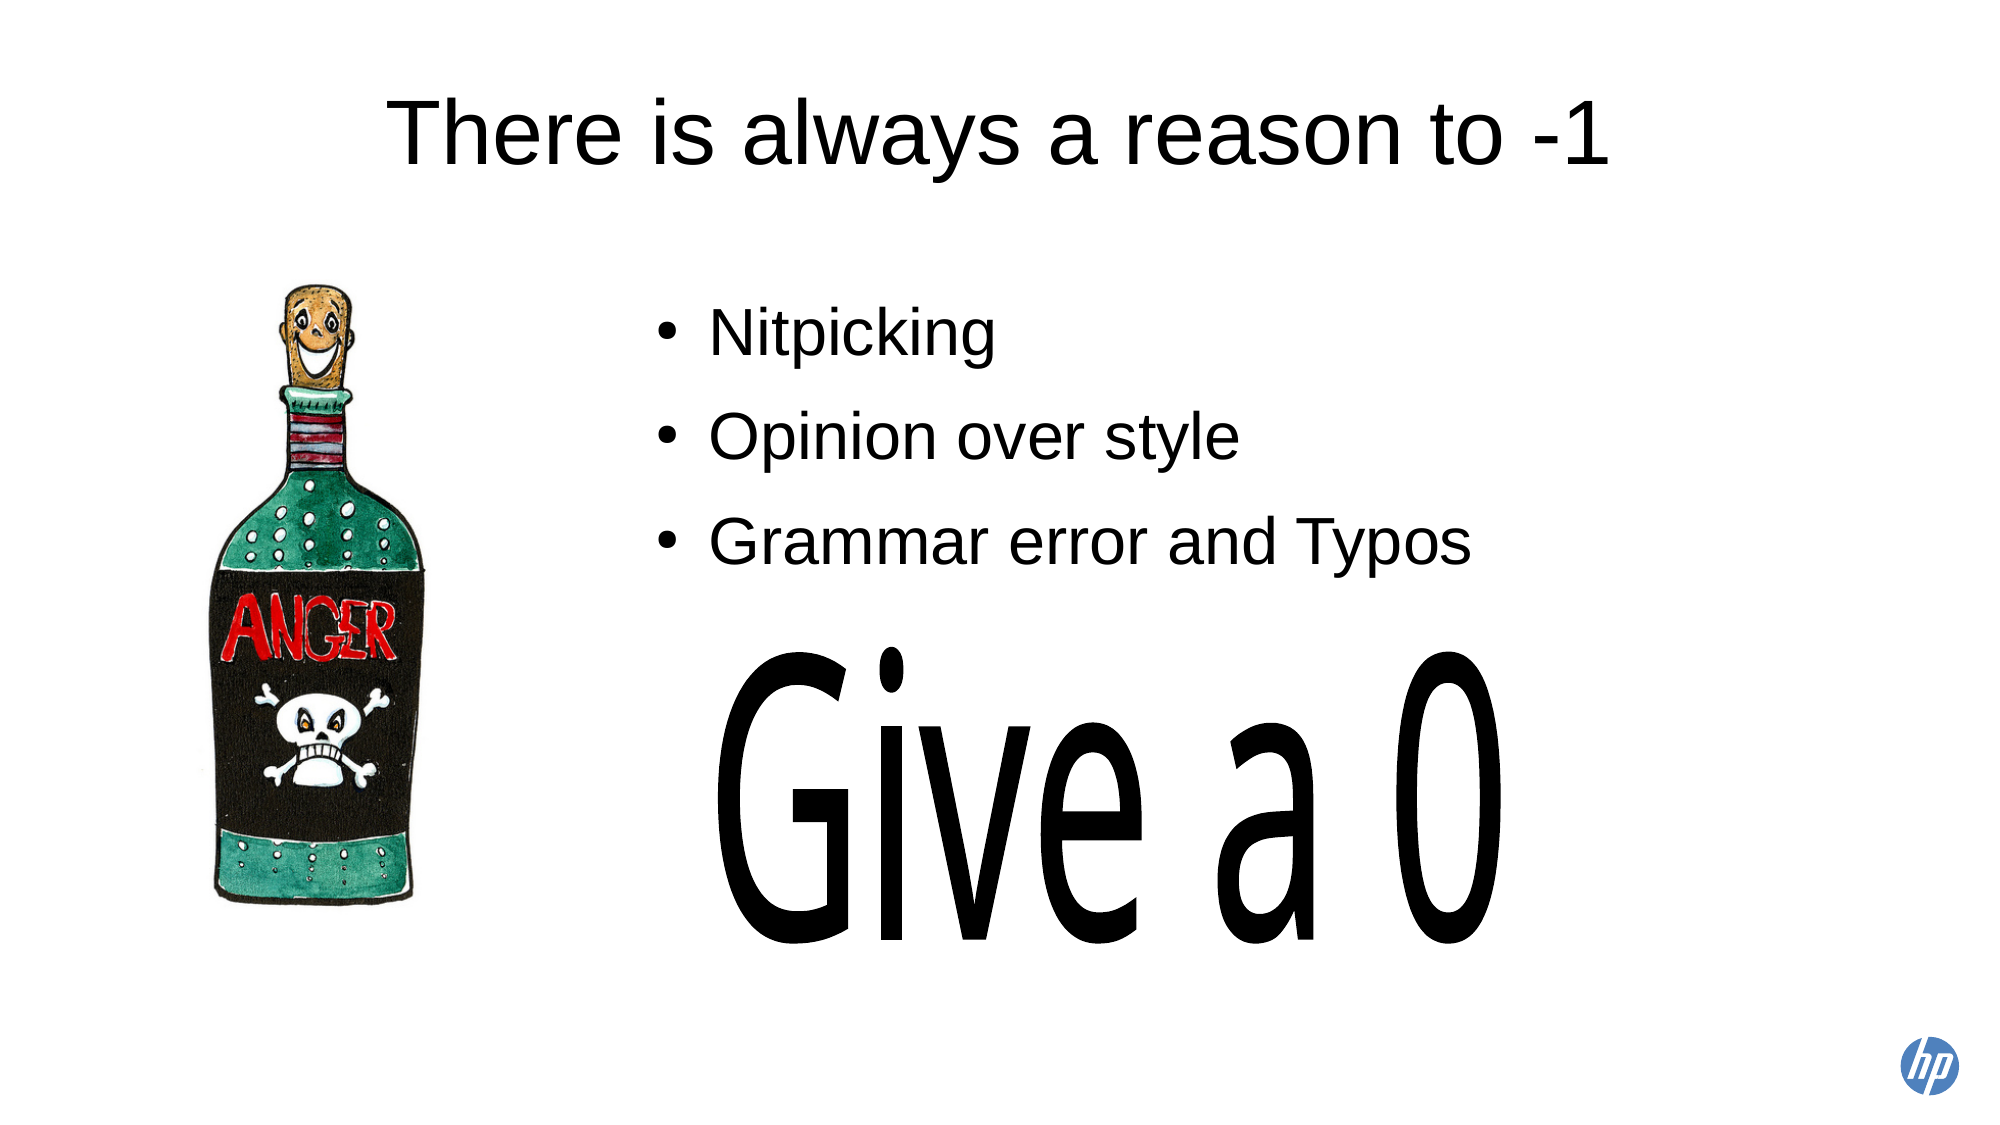

# There is always a reason to -1
Nitpicking
Opinion over style
Grammar error and Typos
Give a 0